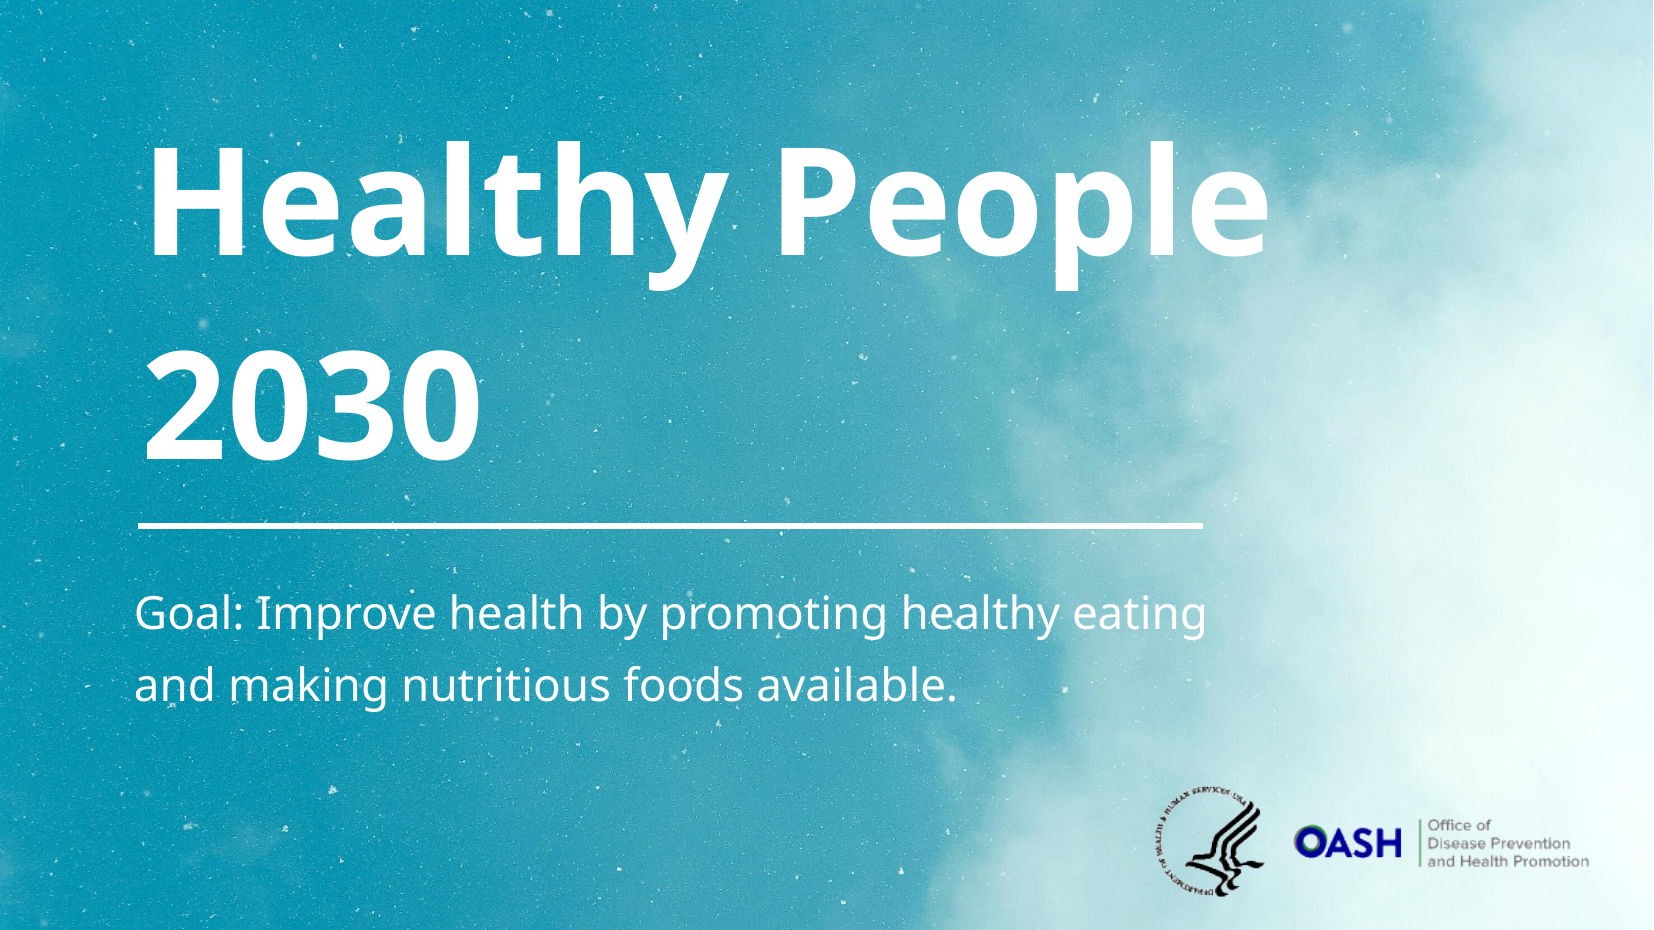

# Healthy People 2030
Goal: Improve health by promoting healthy eating and making nutritious foods available.